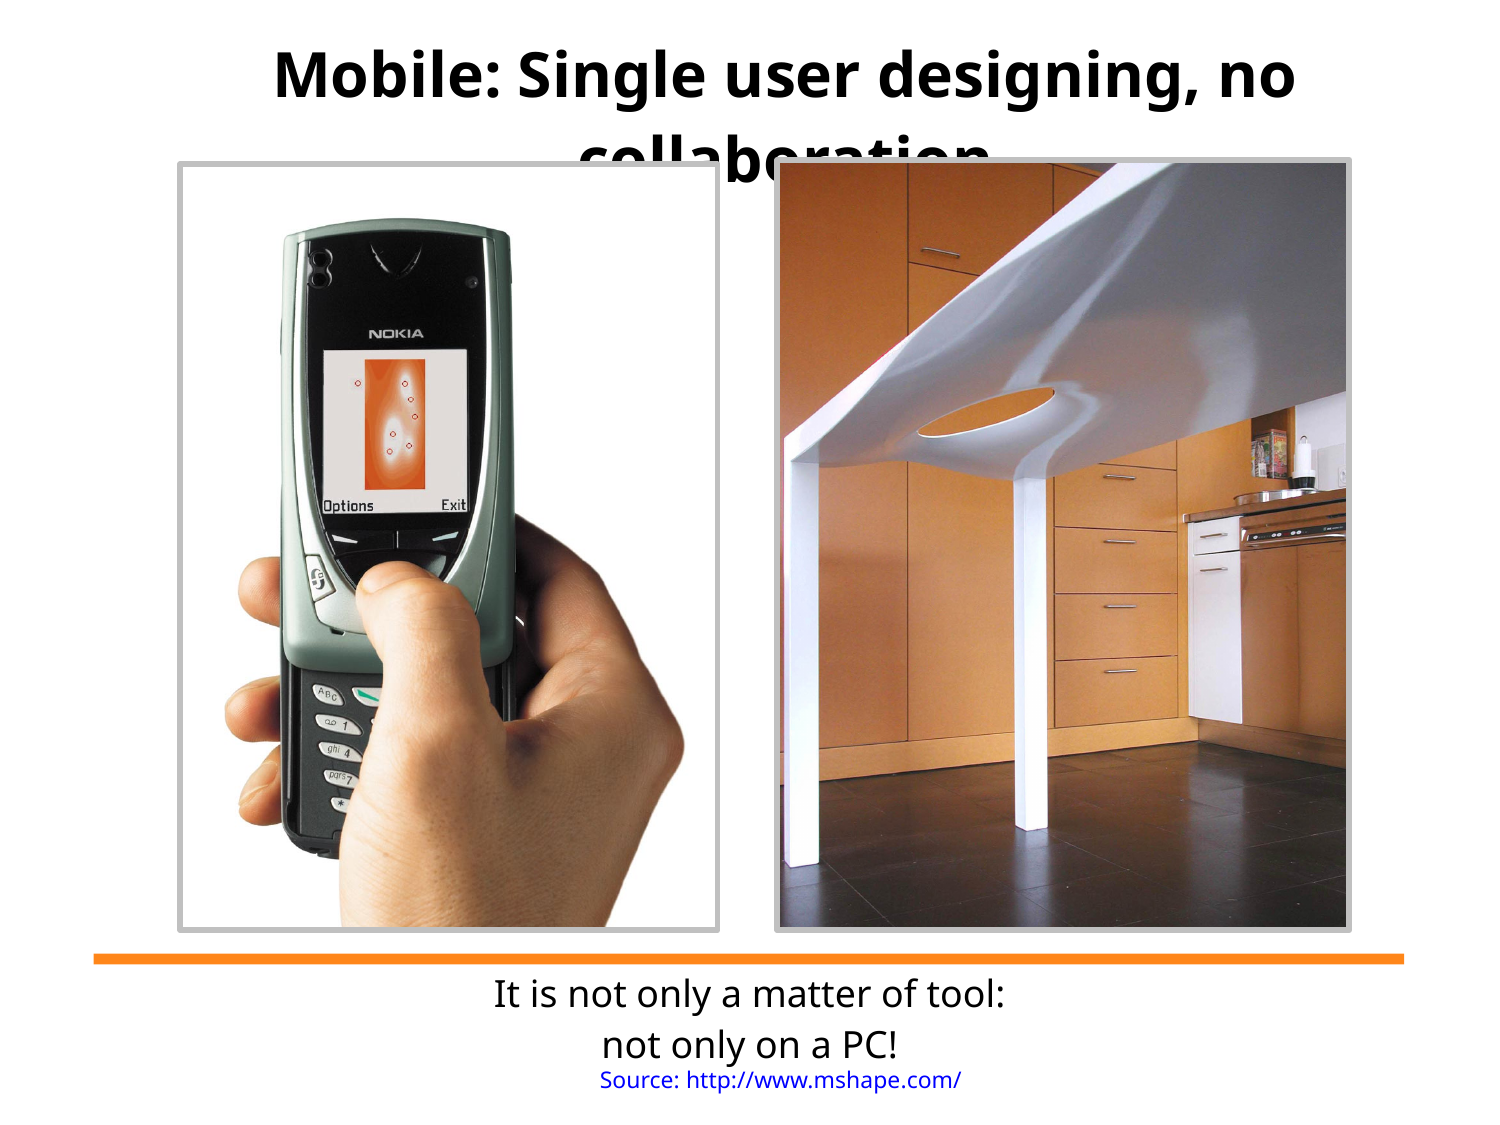

# Mobile: Single user designing, no collaboration
It is not only a matter of tool: not only on a PC!
Source: http://www.mshape.com/